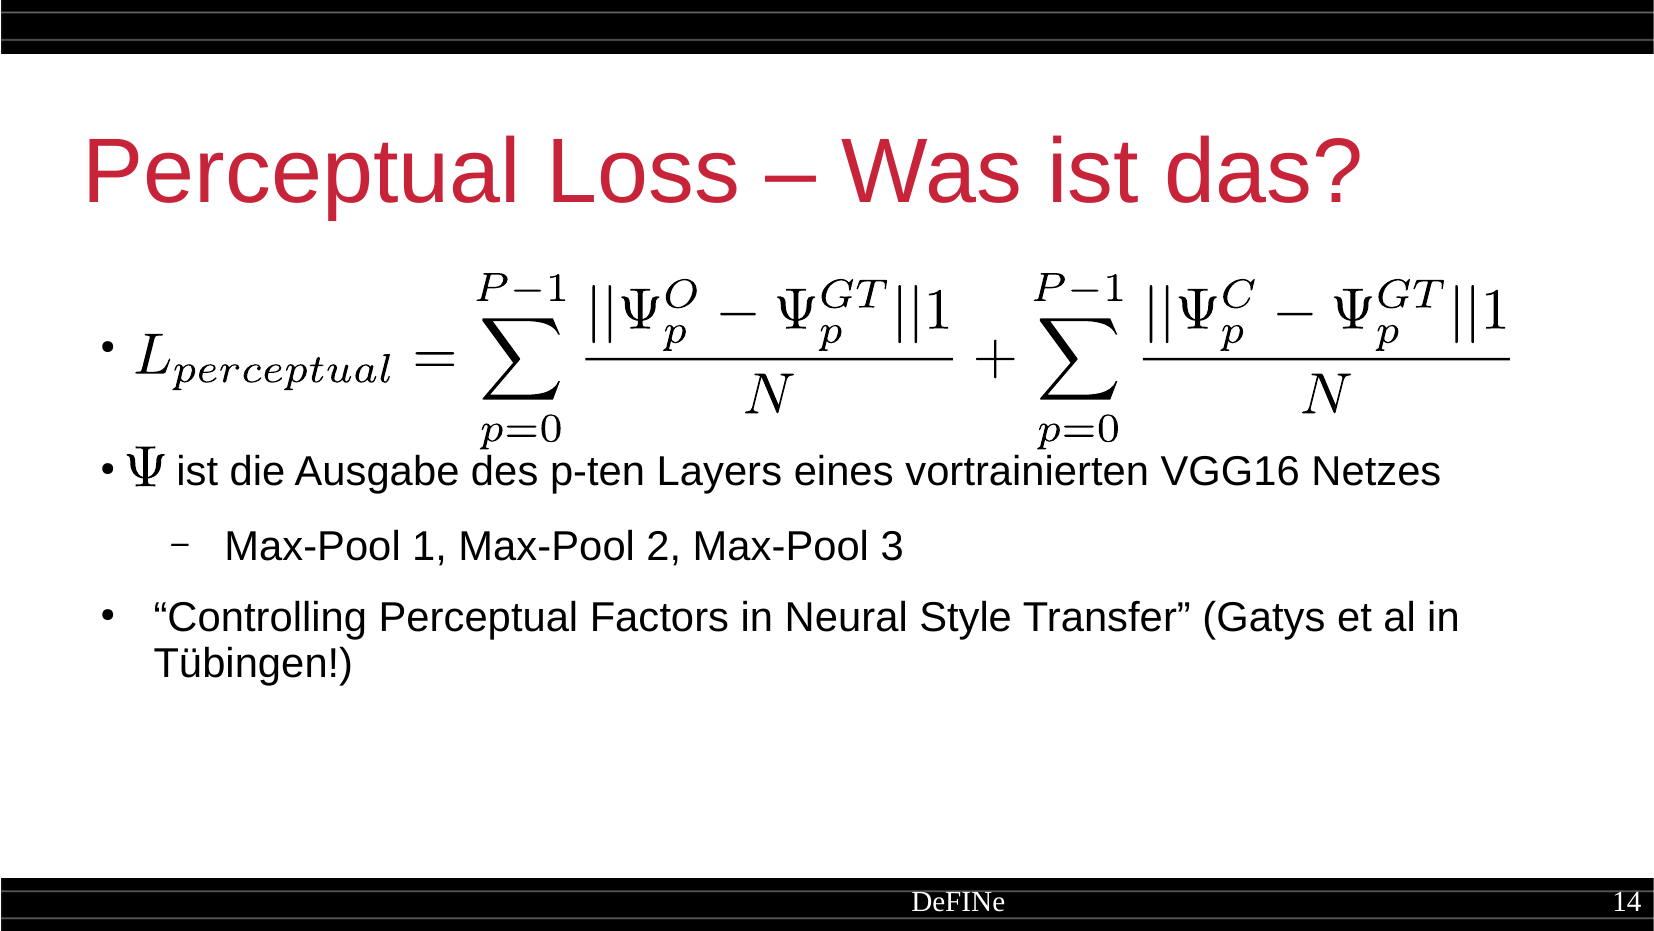

# Perceptual Loss – Was ist das?
 ist die Ausgabe des p-ten Layers eines vortrainierten VGG16 Netzes
Max-Pool 1, Max-Pool 2, Max-Pool 3
“Controlling Perceptual Factors in Neural Style Transfer” (Gatys et al in Tübingen!)